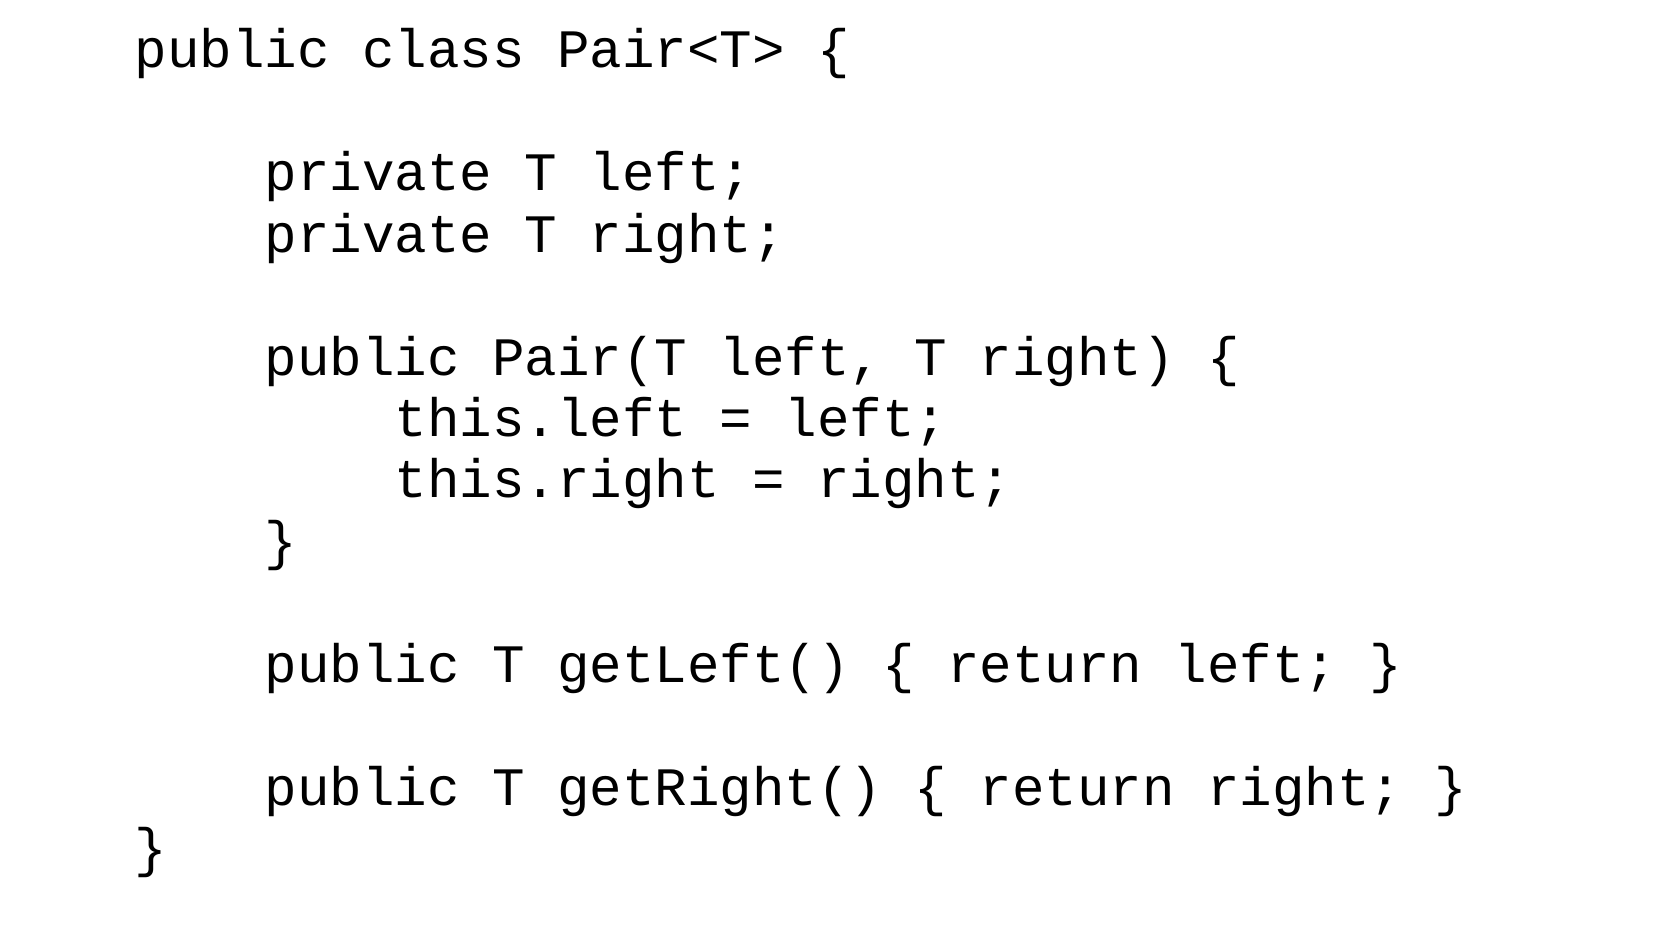

public class Pair<T> {
 private T left;
 private T right;
 public Pair(T left, T right) {
 this.left = left;
 this.right = right;
 }
 public T getLeft() { return left; }
 public T getRight() { return right; }
}